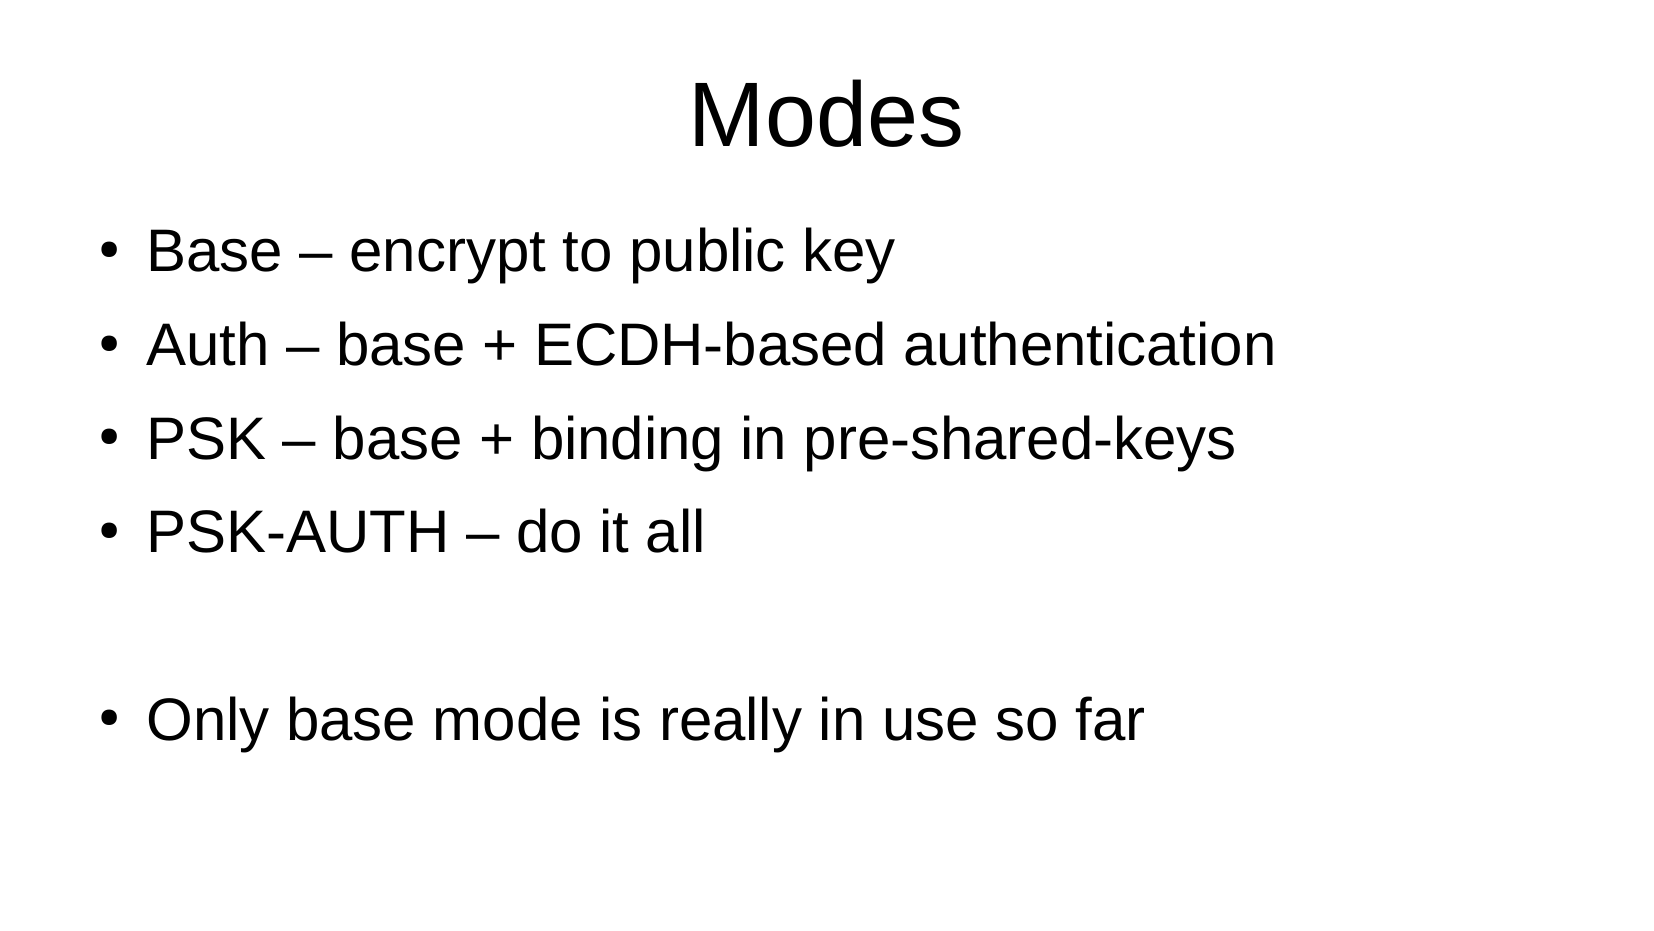

# Modes
Base – encrypt to public key
Auth – base + ECDH-based authentication
PSK – base + binding in pre-shared-keys
PSK-AUTH – do it all
Only base mode is really in use so far